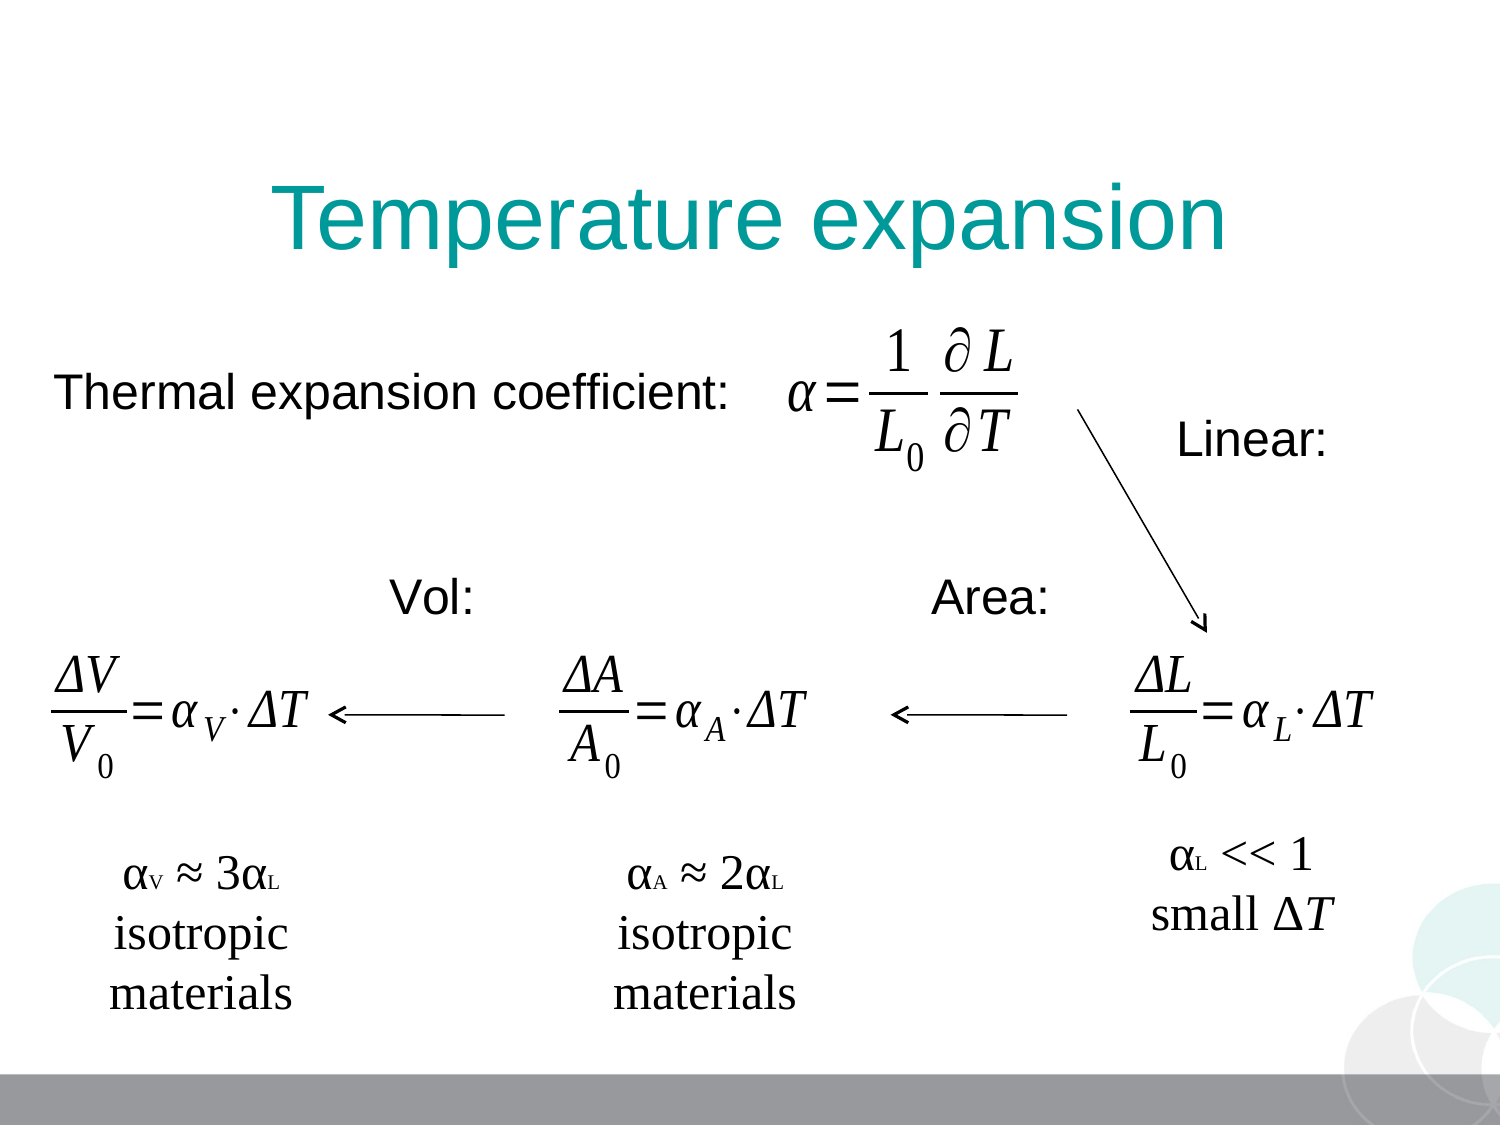

# Temperature expansion
Thermal expansion coefficient:
Linear:
Vol:
Area:
αL << 1
small ΔT
αV ≈ 3αL
isotropic
materials
αA ≈ 2αL
isotropic
materials